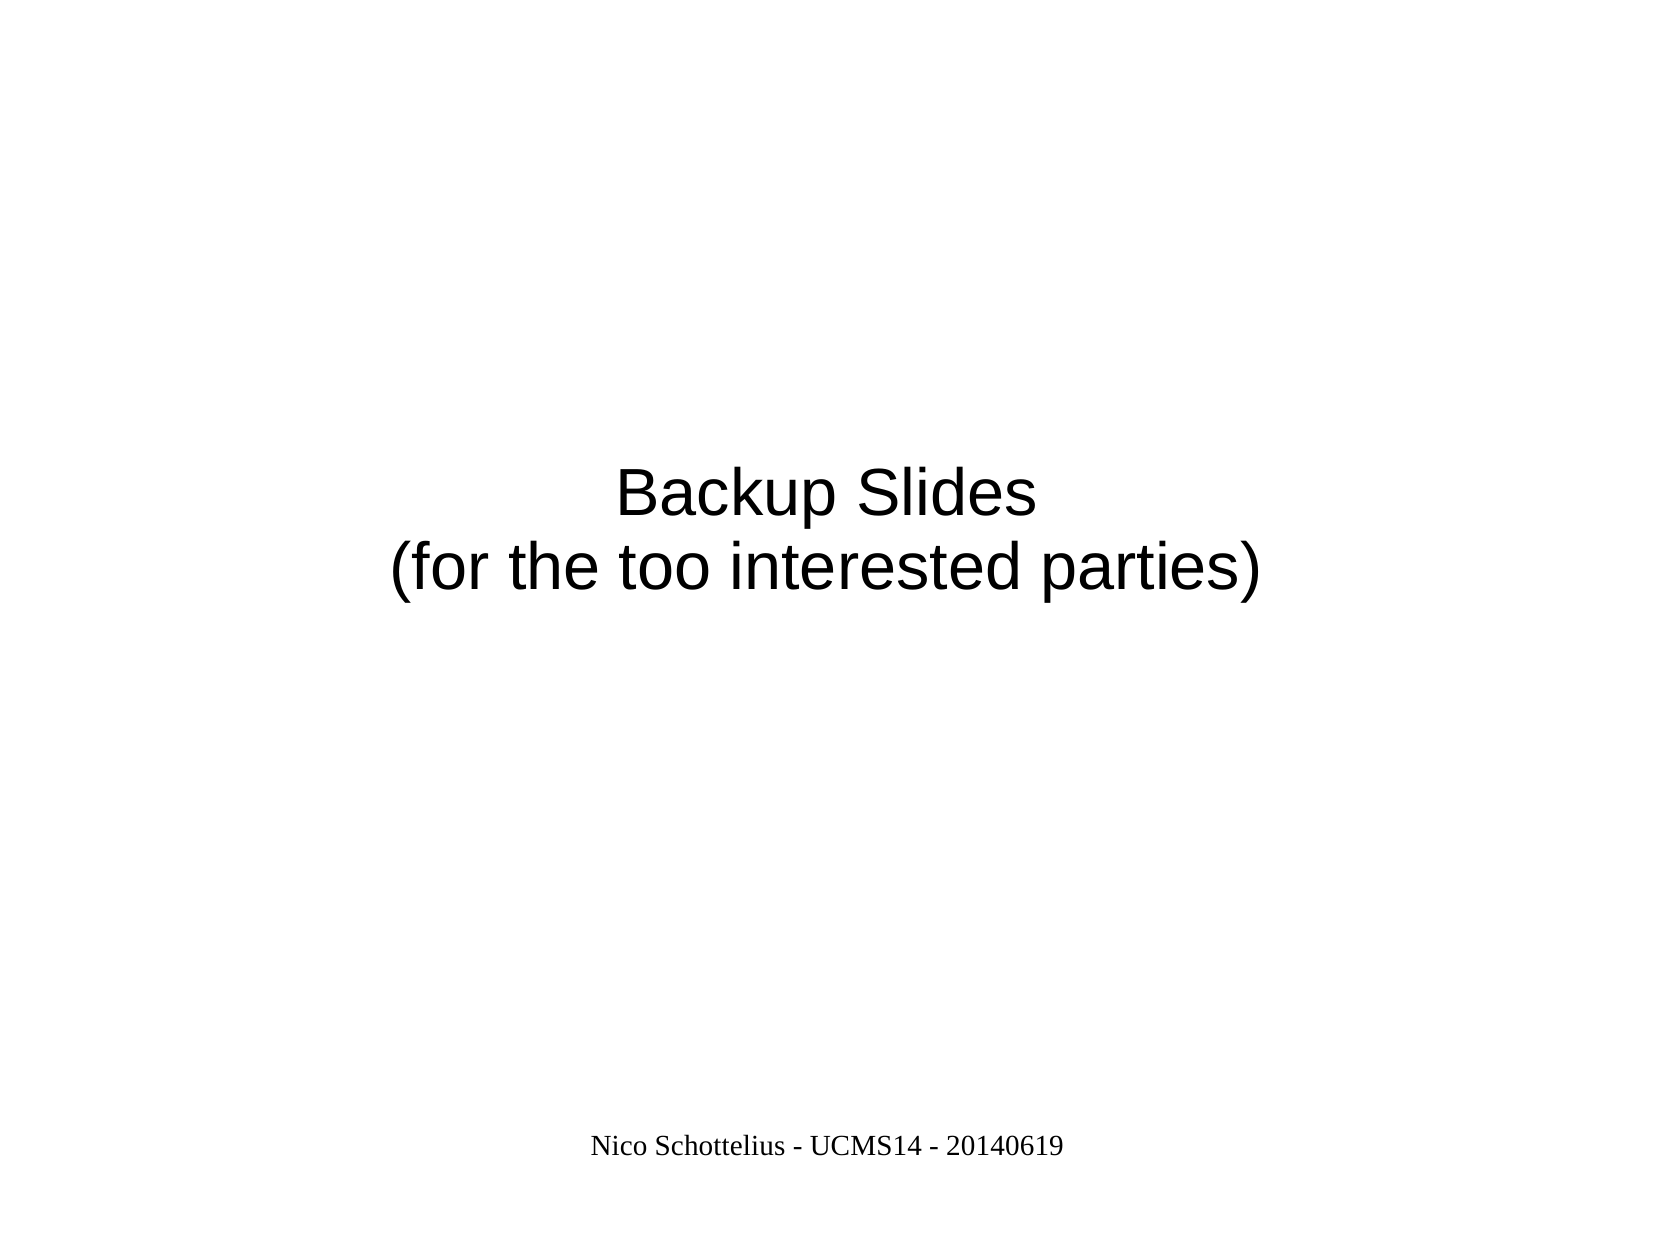

# Backup Slides
(for the too interested parties)
Nico Schottelius - UCMS14 - 20140619